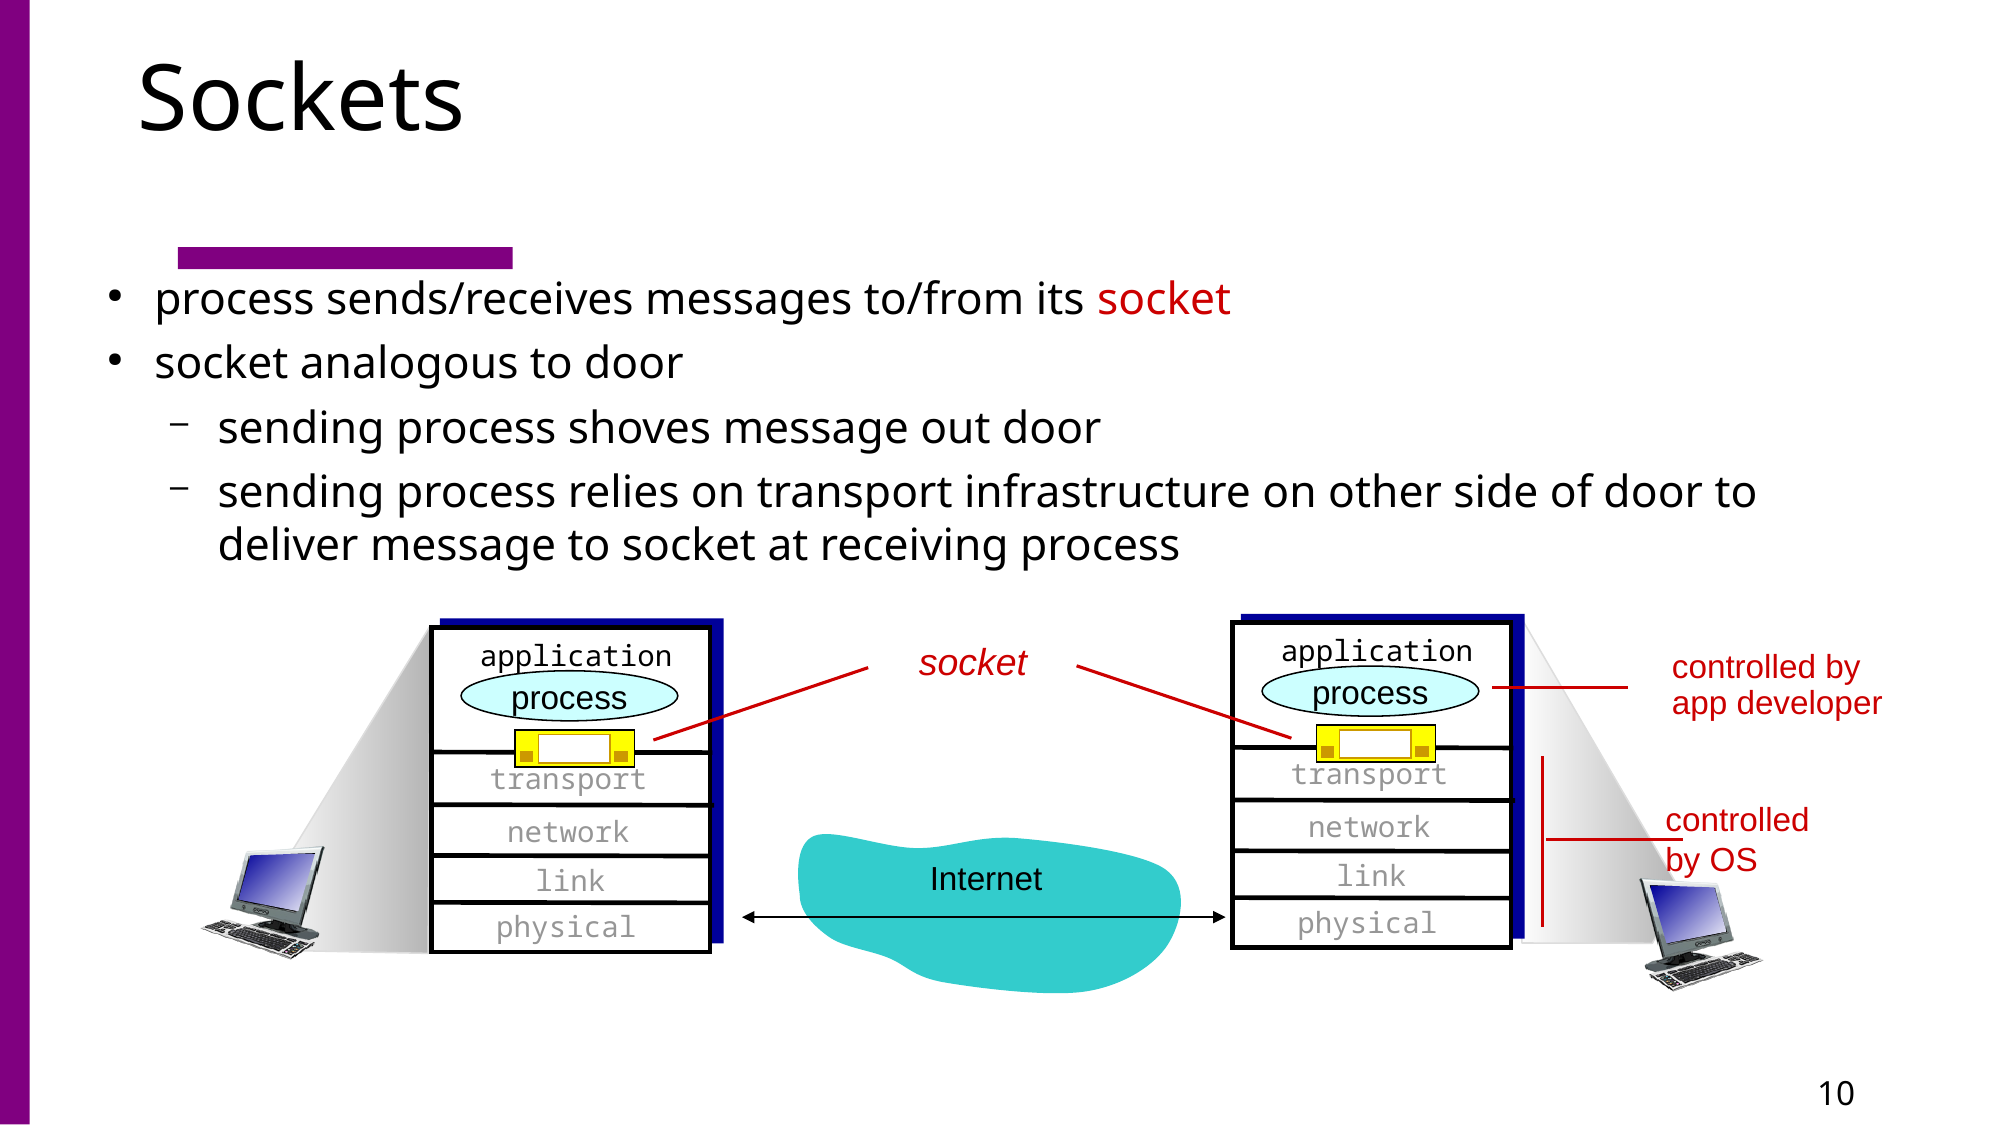

# Sockets
process sends/receives messages to/from its socket
socket analogous to door
sending process shoves message out door
sending process relies on transport infrastructure on other side of door to deliver message to socket at receiving process
application
application
socket
controlled by
app developer
process
process
transport
transport
controlled
by OS
network
network
link
Internet
link
physical
physical